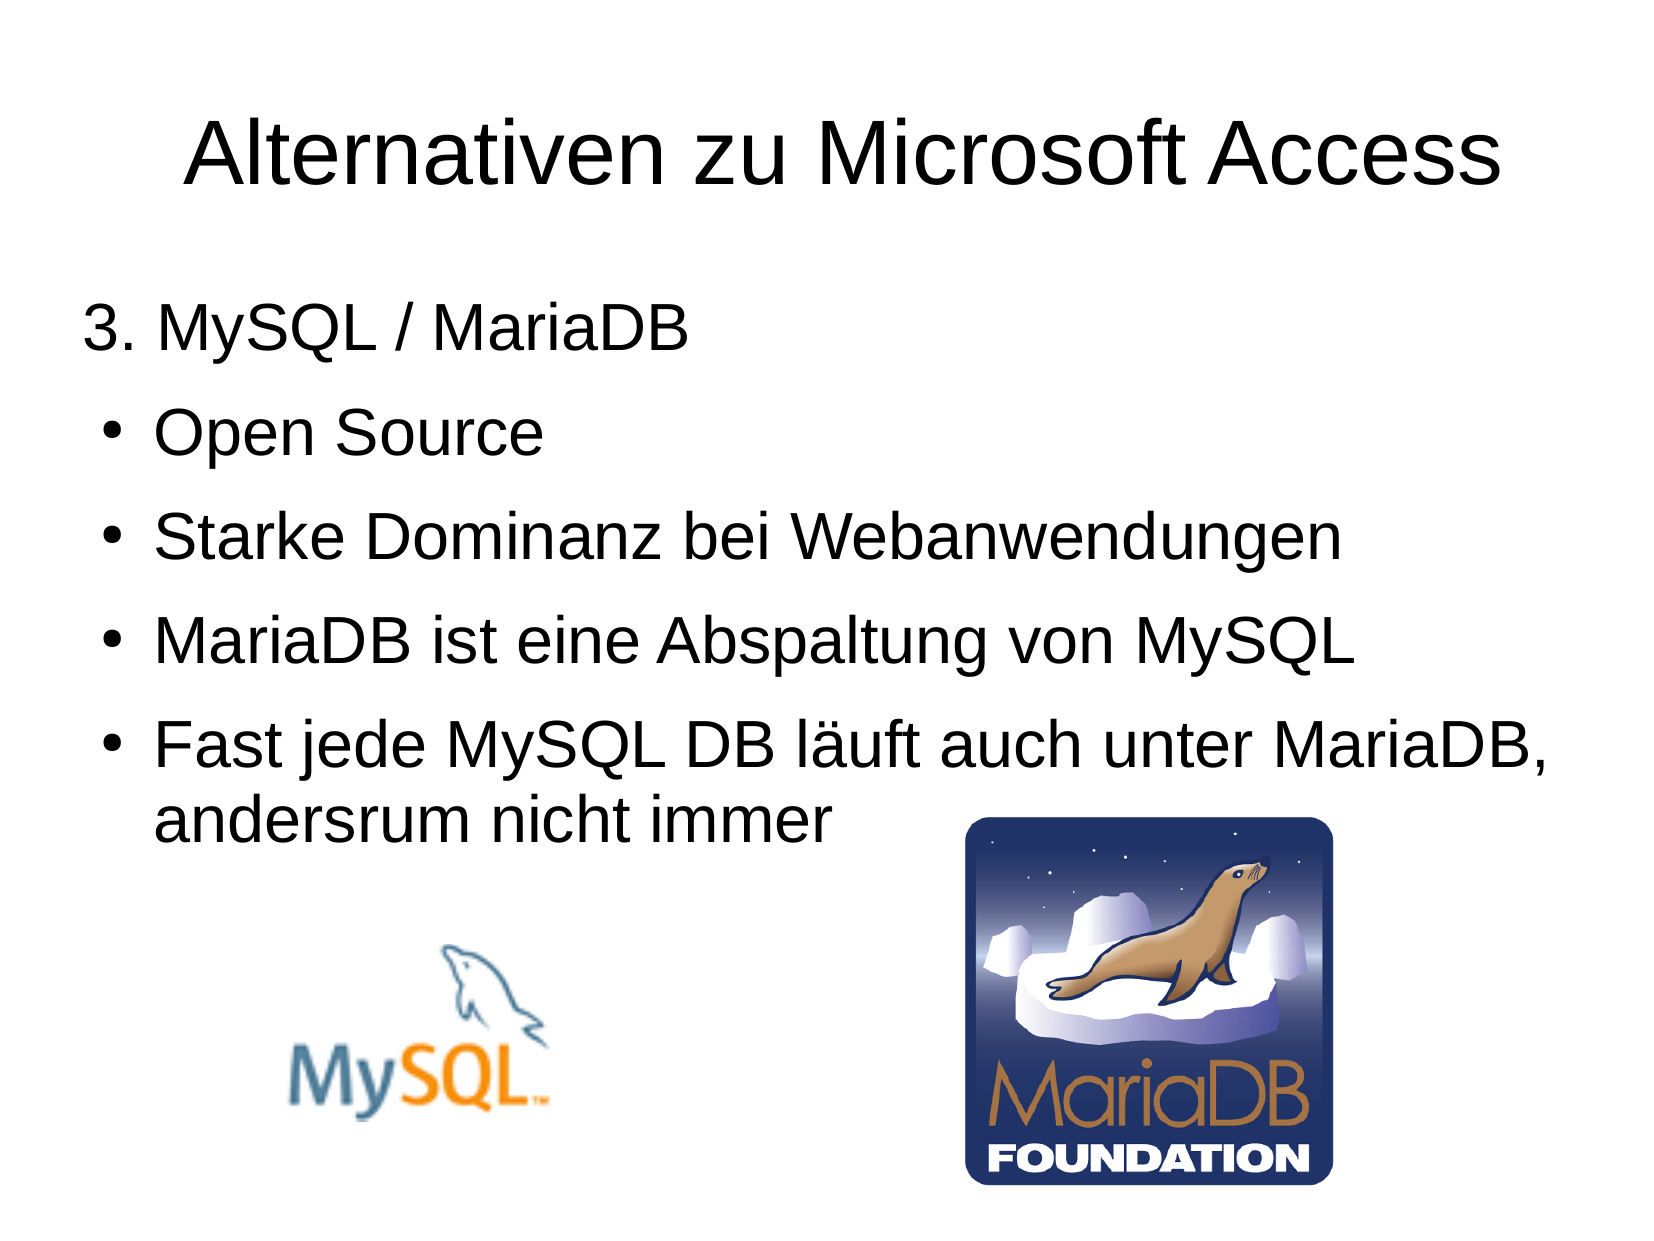

# Alternativen zu Microsoft Access
3. MySQL / MariaDB
Open Source
Starke Dominanz bei Webanwendungen
MariaDB ist eine Abspaltung von MySQL
Fast jede MySQL DB läuft auch unter MariaDB, andersrum nicht immer